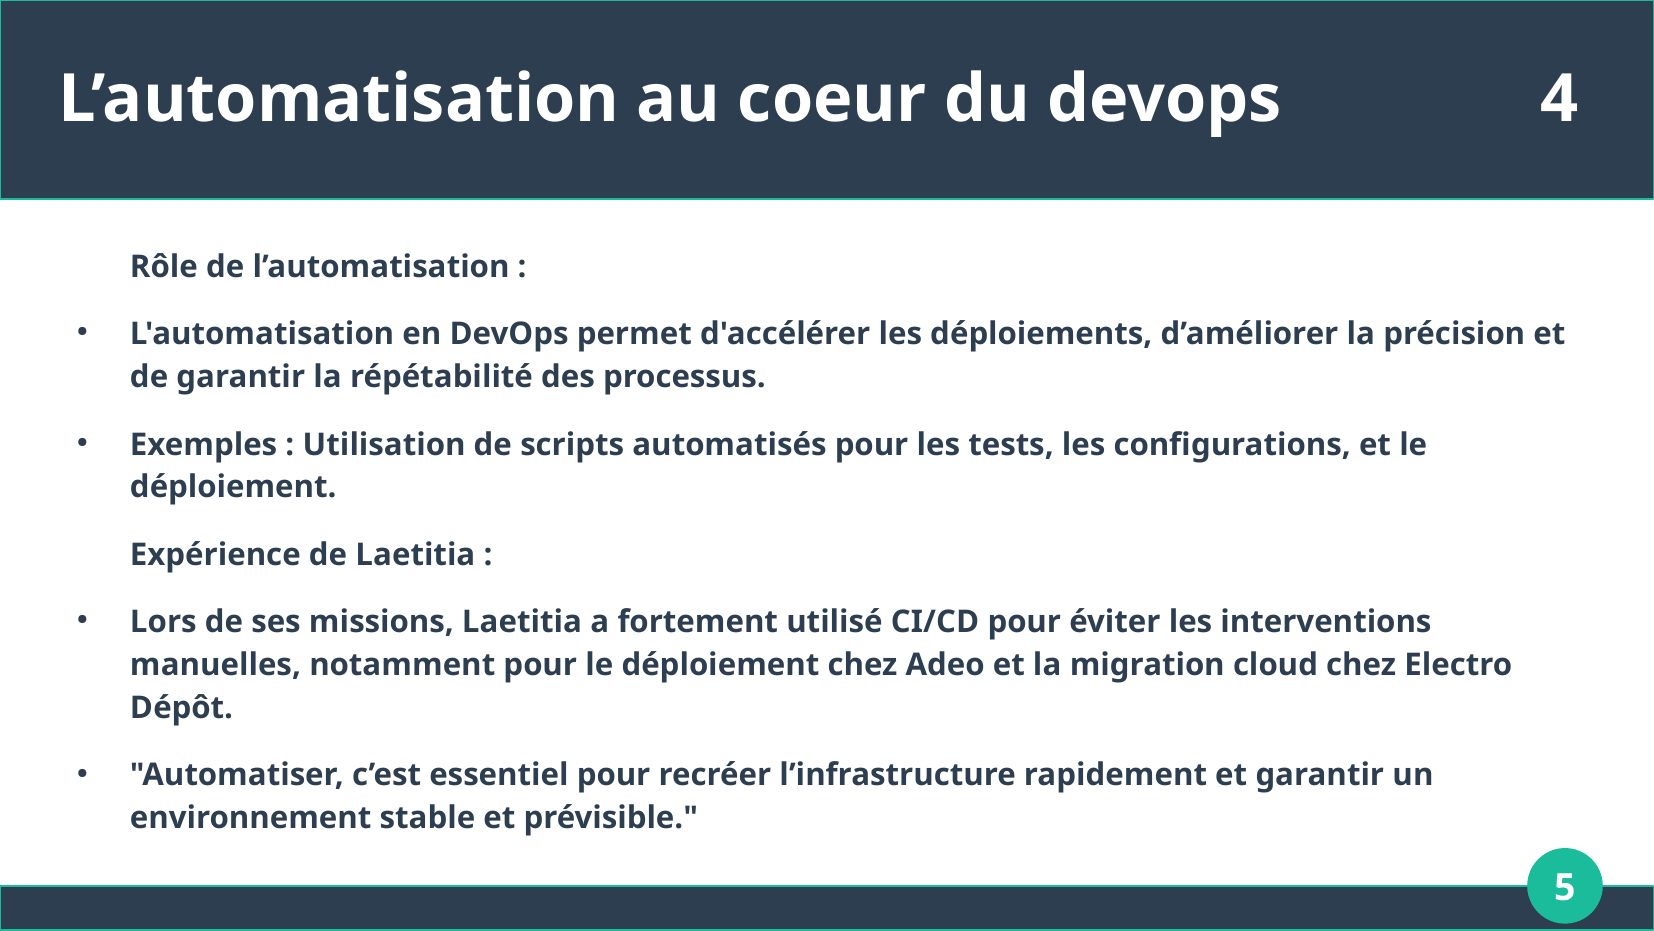

# L’automatisation au coeur du devops 4
Rôle de l’automatisation :
L'automatisation en DevOps permet d'accélérer les déploiements, d’améliorer la précision et de garantir la répétabilité des processus.
Exemples : Utilisation de scripts automatisés pour les tests, les configurations, et le déploiement.
Expérience de Laetitia :
Lors de ses missions, Laetitia a fortement utilisé CI/CD pour éviter les interventions manuelles, notamment pour le déploiement chez Adeo et la migration cloud chez Electro Dépôt.
"Automatiser, c’est essentiel pour recréer l’infrastructure rapidement et garantir un environnement stable et prévisible."
5